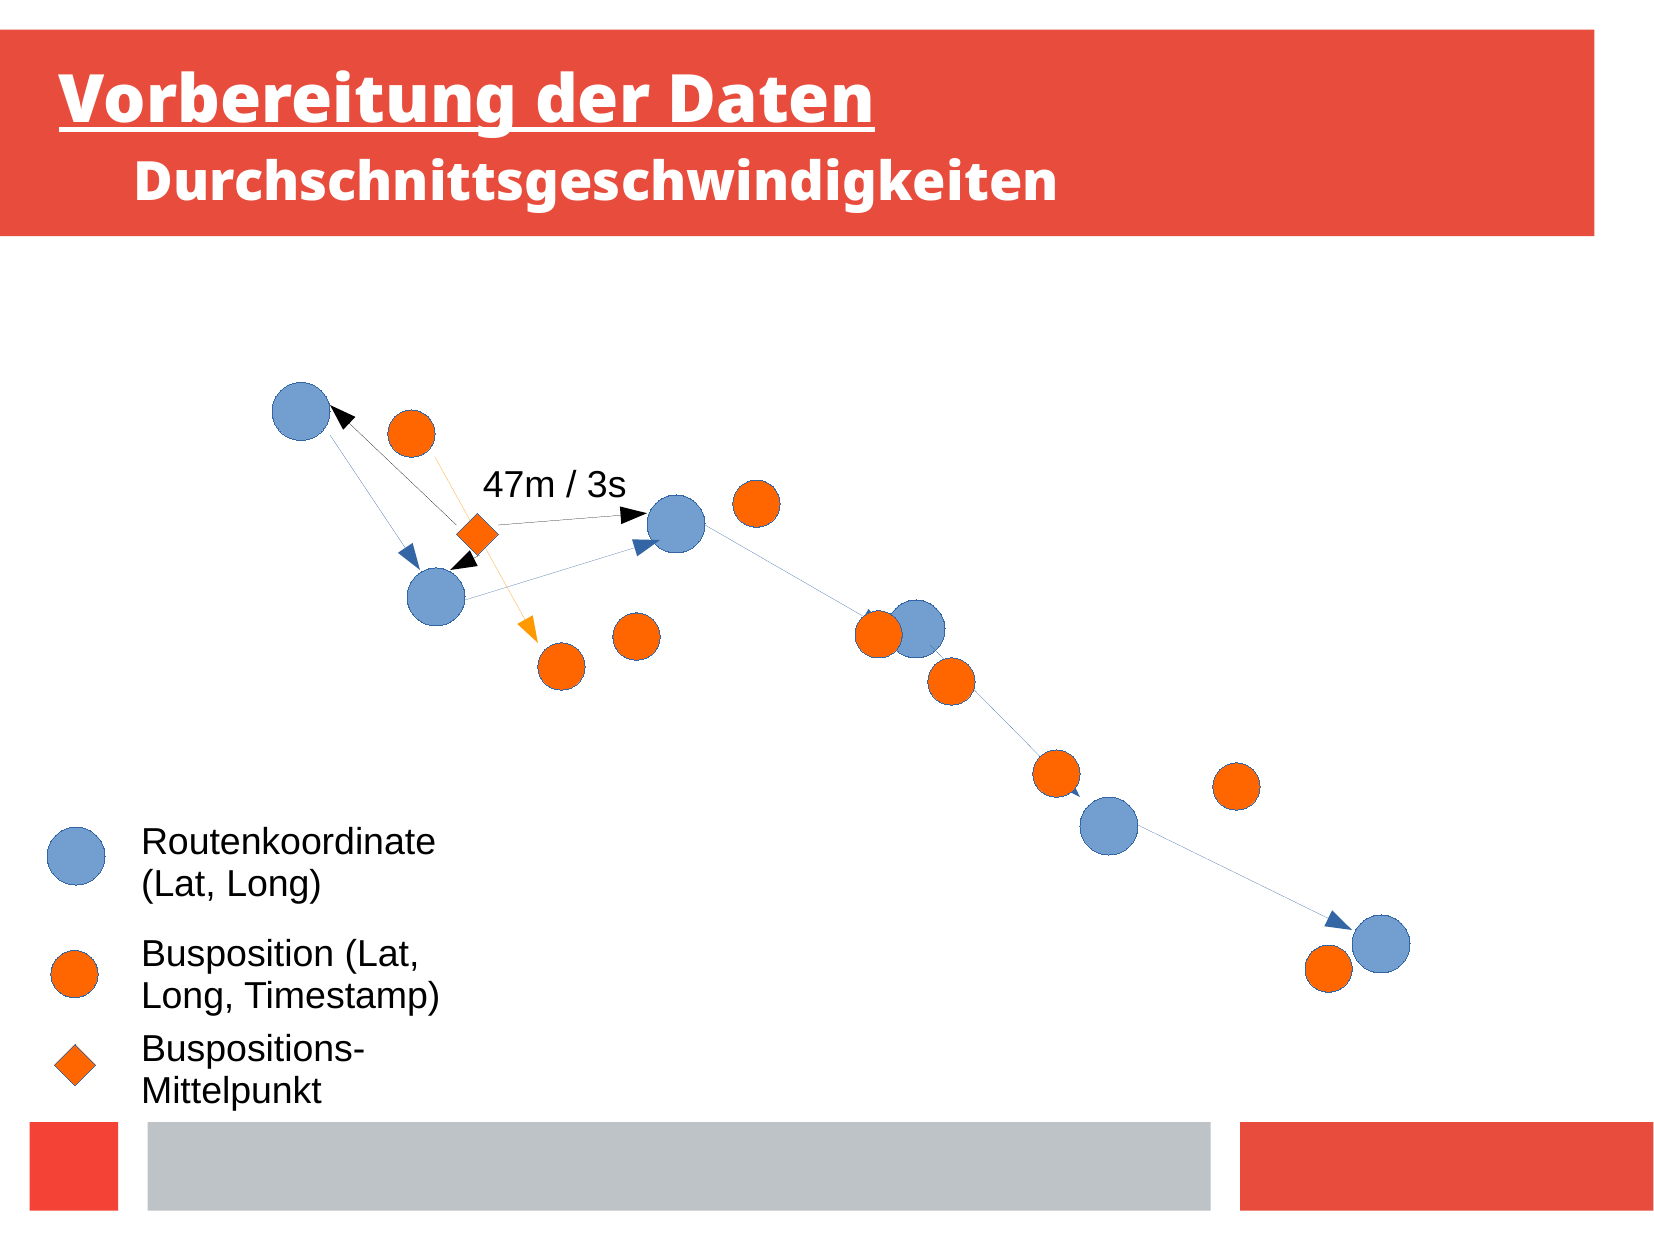

# Vorbereitung der Daten Durchschnittsgeschwindigkeiten
47m / 3s
Routenkoordinate (Lat, Long)
Busposition (Lat, Long, Timestamp)
Buspositions-Mittelpunkt